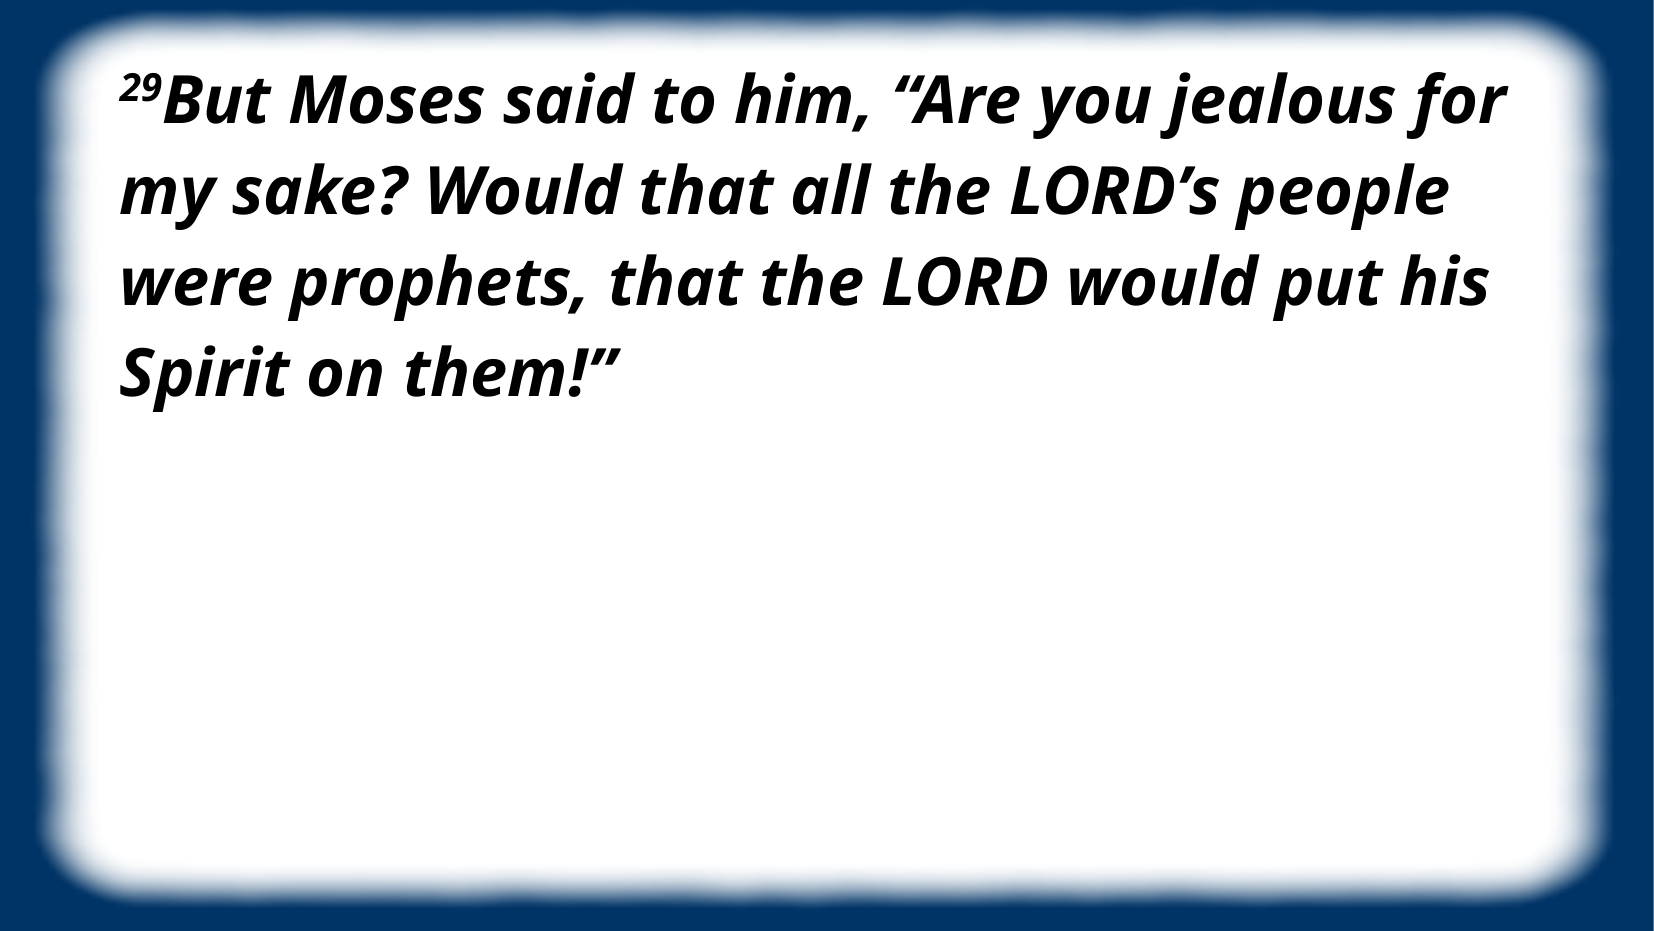

29But Moses said to him, “Are you jealous for my sake? Would that all the LORD’s people were prophets, that the LORD would put his Spirit on them!”